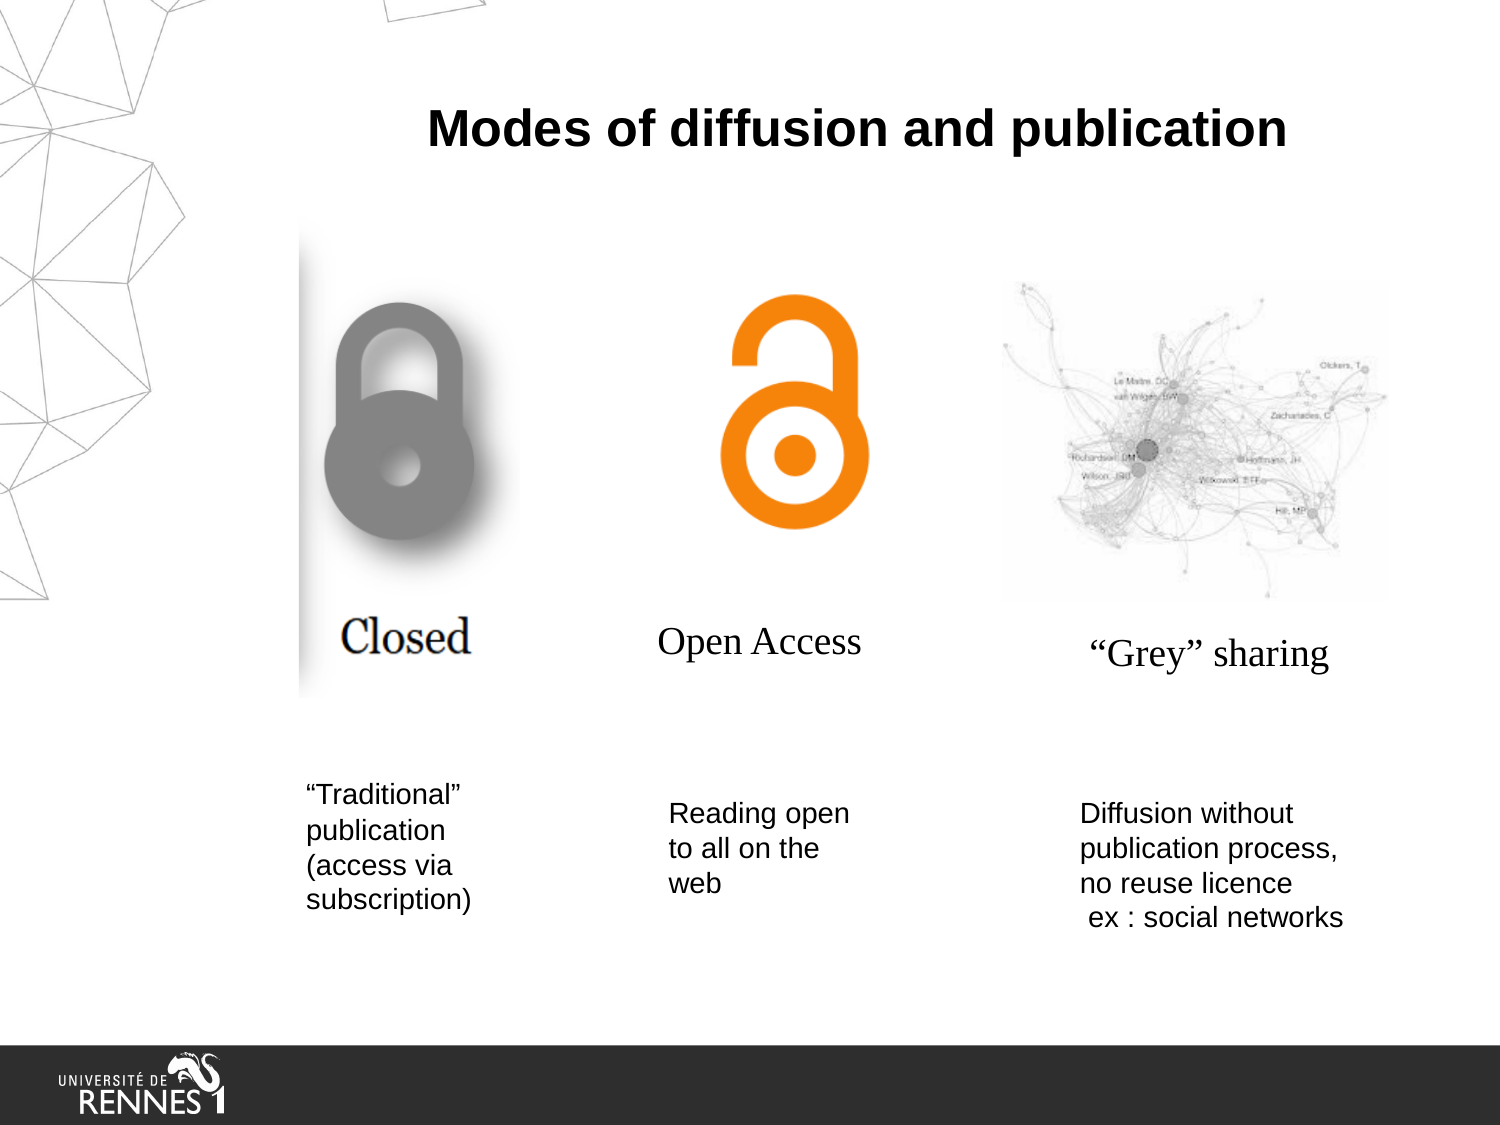

Modes of diffusion and publication
Open Access
“Grey” sharing
“Traditional” publication
(access via subscription)
Reading open to all on the web
Diffusion without publication process, no reuse licence
 ex : social networks